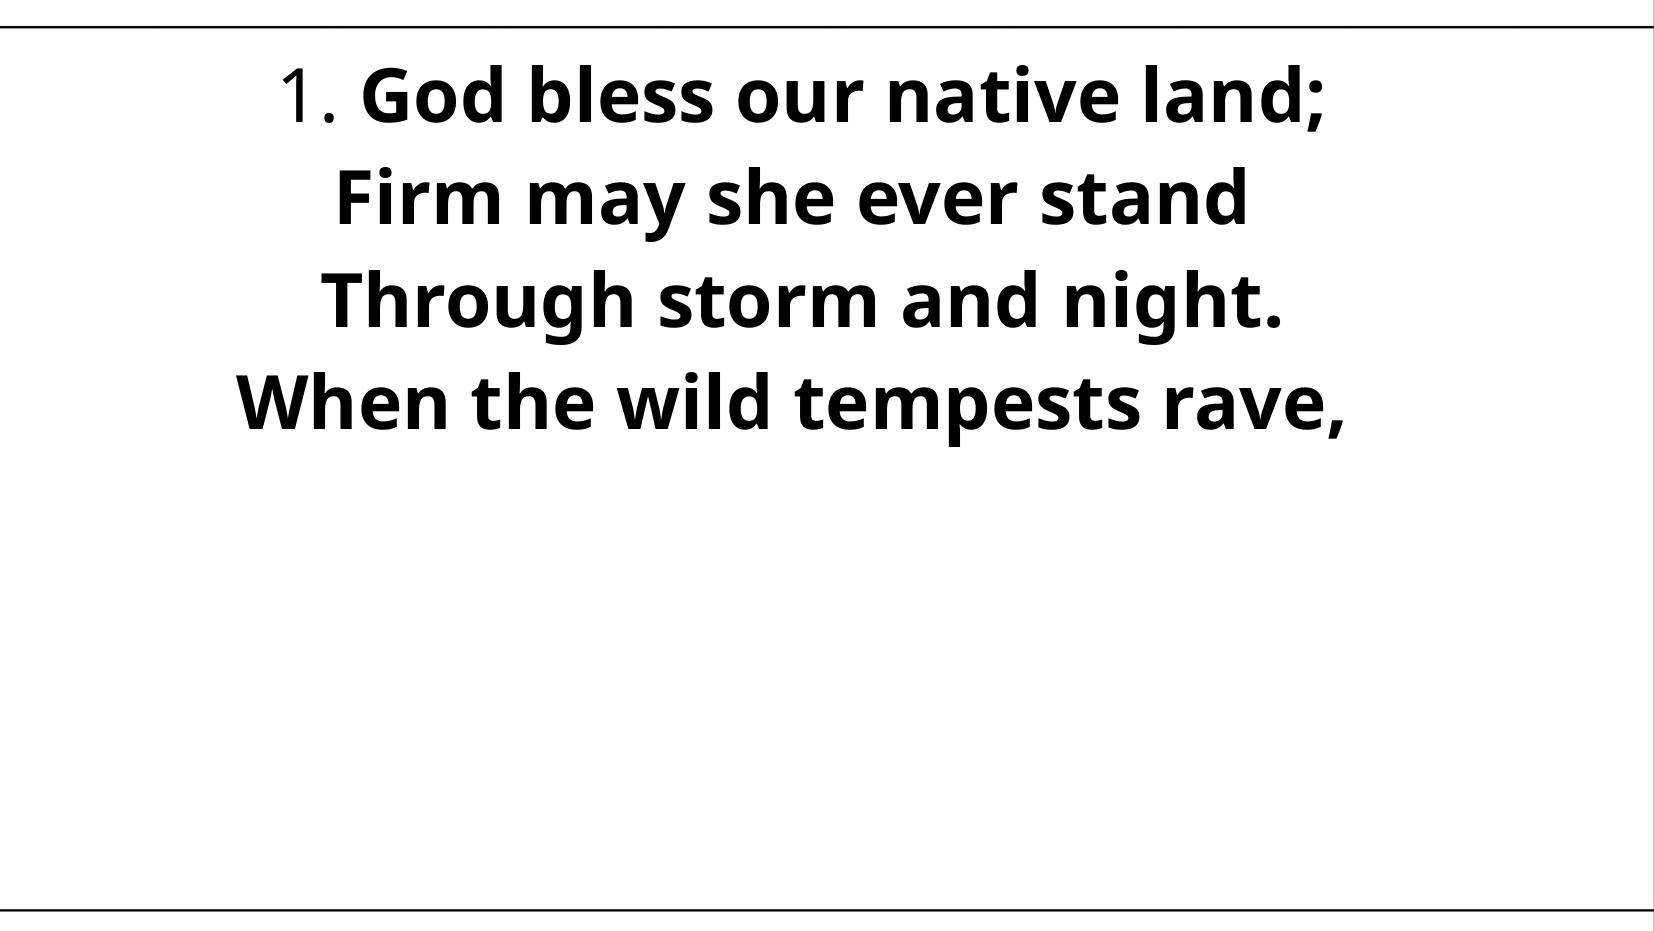

1. God bless our native land;
Firm may she ever stand
Through storm and night.
When the wild tempests rave,